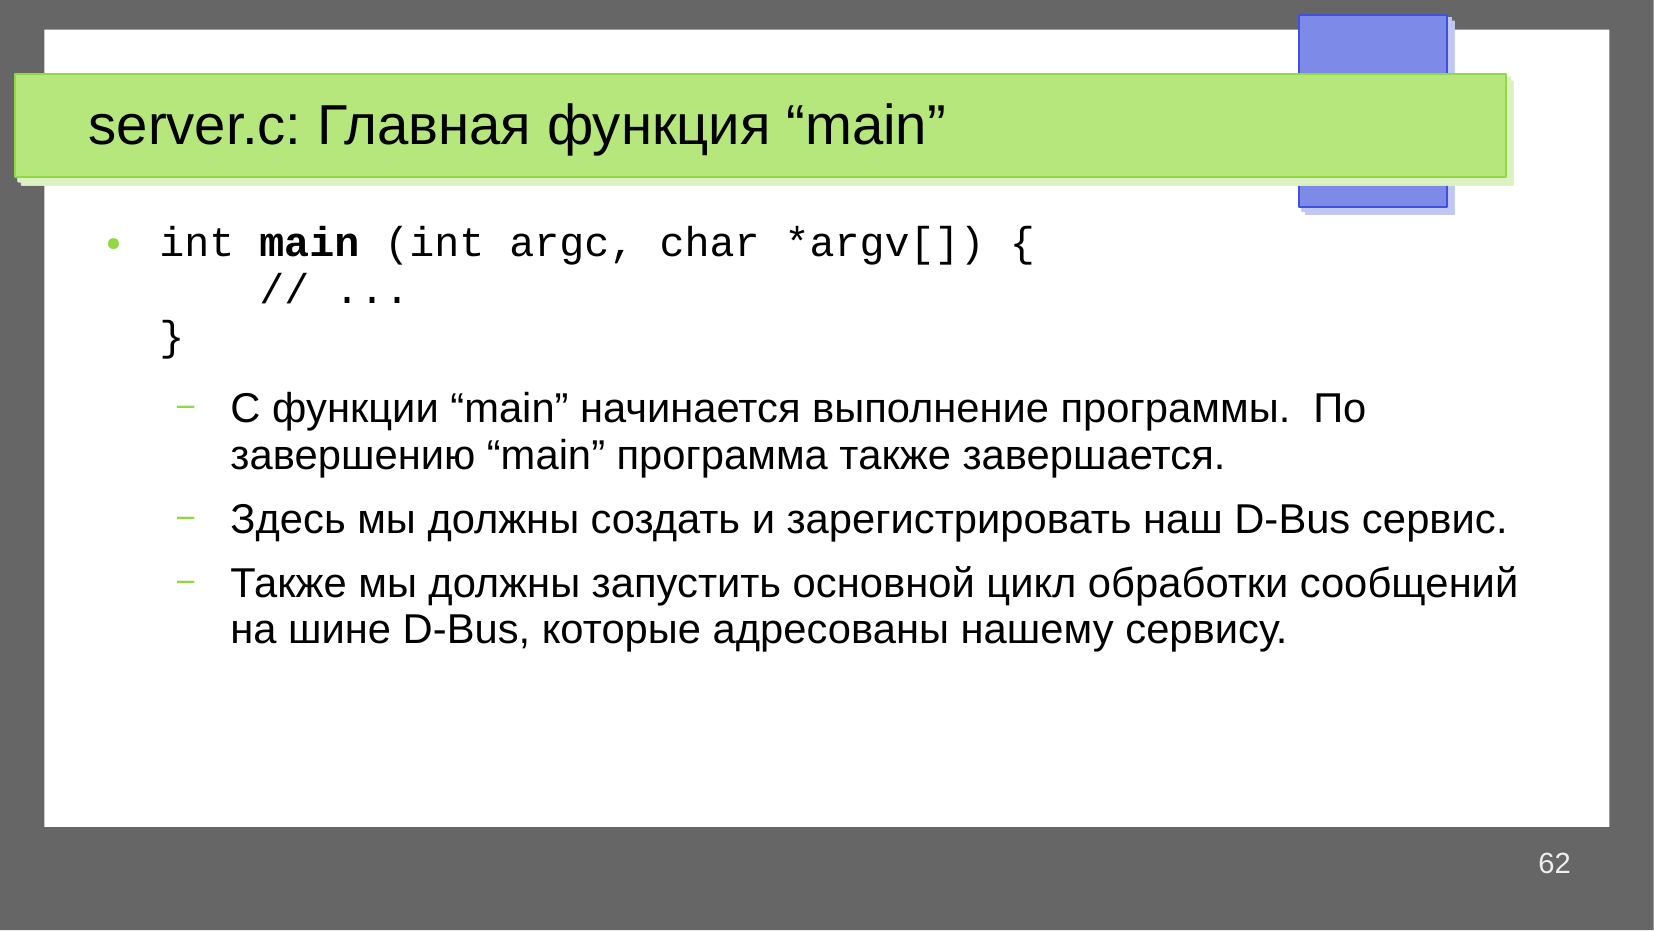

# server.c: Главная функция “main”
int main (int argc, char *argv[]) {
 // ...
}
С функции “main” начинается выполнение программы. По завершению “main” программа также завершается.
Здесь мы должны создать и зарегистрировать наш D-Bus сервис.
Также мы должны запустить основной цикл обработки сообщений на шине D-Bus, которые адресованы нашему сервису.
62